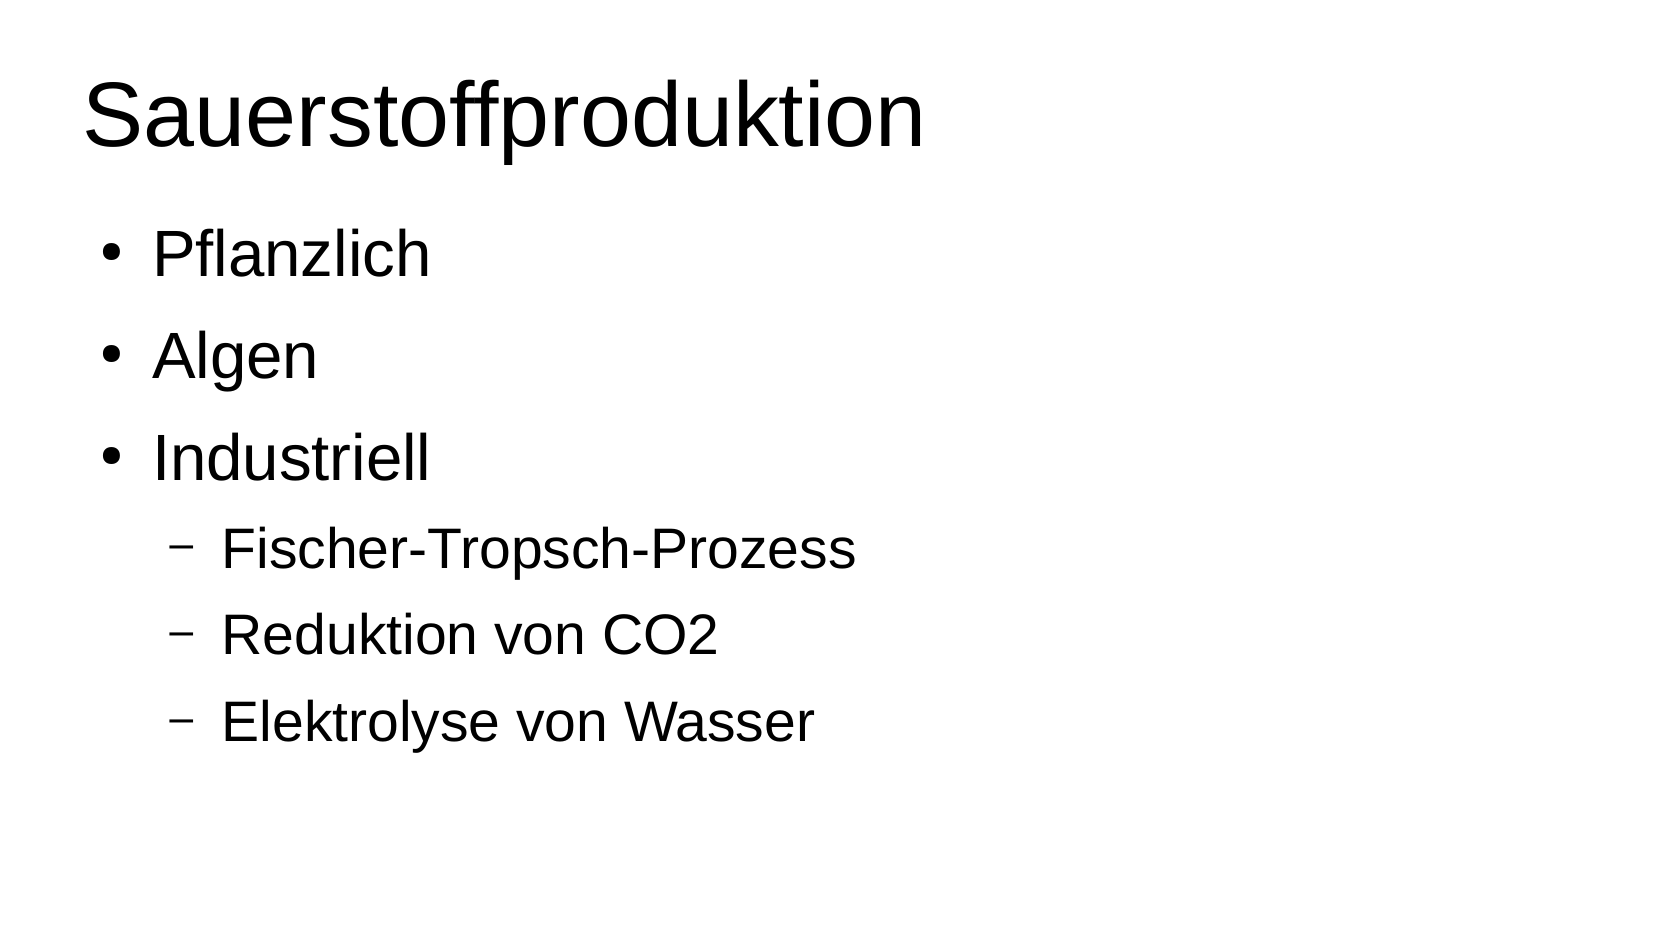

# Sauerstoffproduktion
Pflanzlich
Algen
Industriell
Fischer-Tropsch-Prozess
Reduktion von CO2
Elektrolyse von Wasser